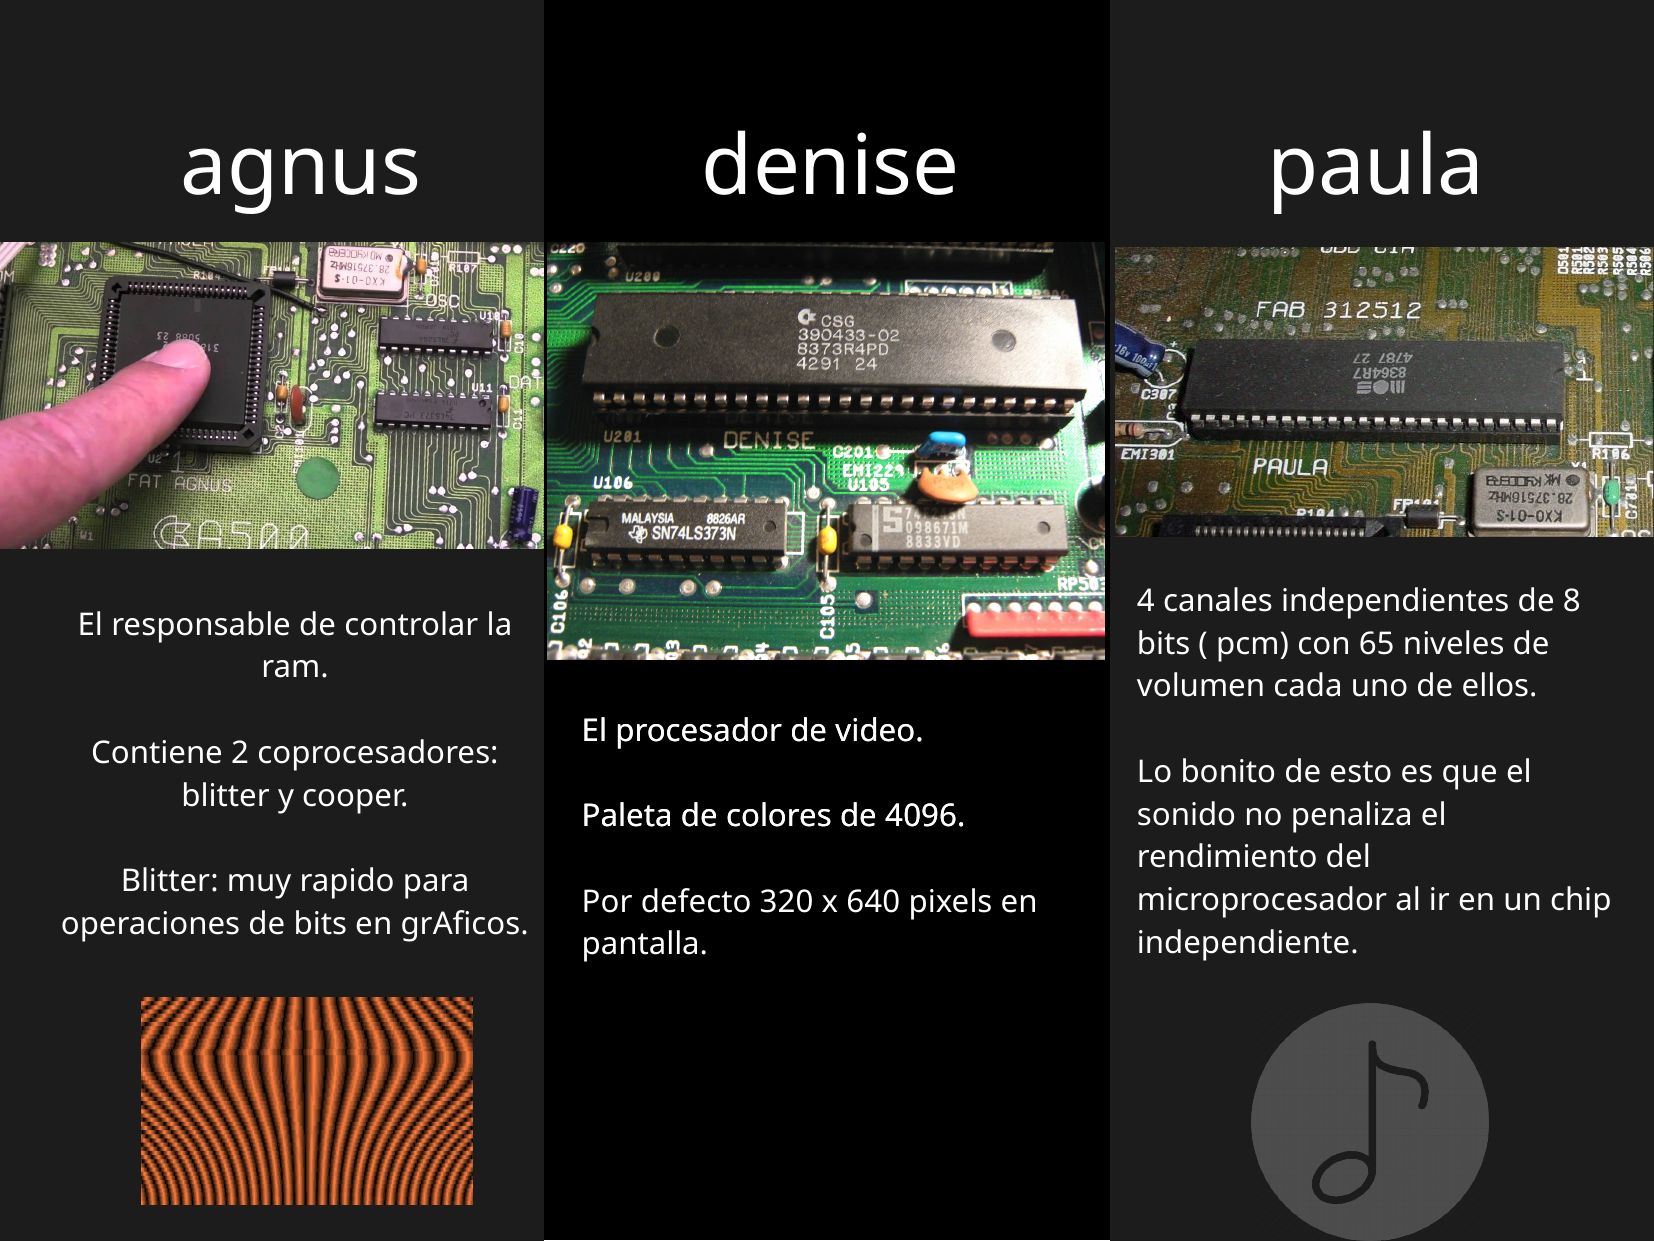

denise
agnus
paula
4 canales independientes de 8 bits ( pcm) con 65 niveles de volumen cada uno de ellos.
Lo bonito de esto es que el sonido no penaliza el rendimiento del microprocesador al ir en un chip independiente.
El responsable de controlar la ram.
Contiene 2 coprocesadores: blitter y cooper.
Blitter: muy rapido para operaciones de bits en grAficos.
El procesador de video.
Paleta de colores de 4096.
El procesador de video.
Paleta de colores de 4096.
Por defecto 320 x 640 pixels en pantalla.